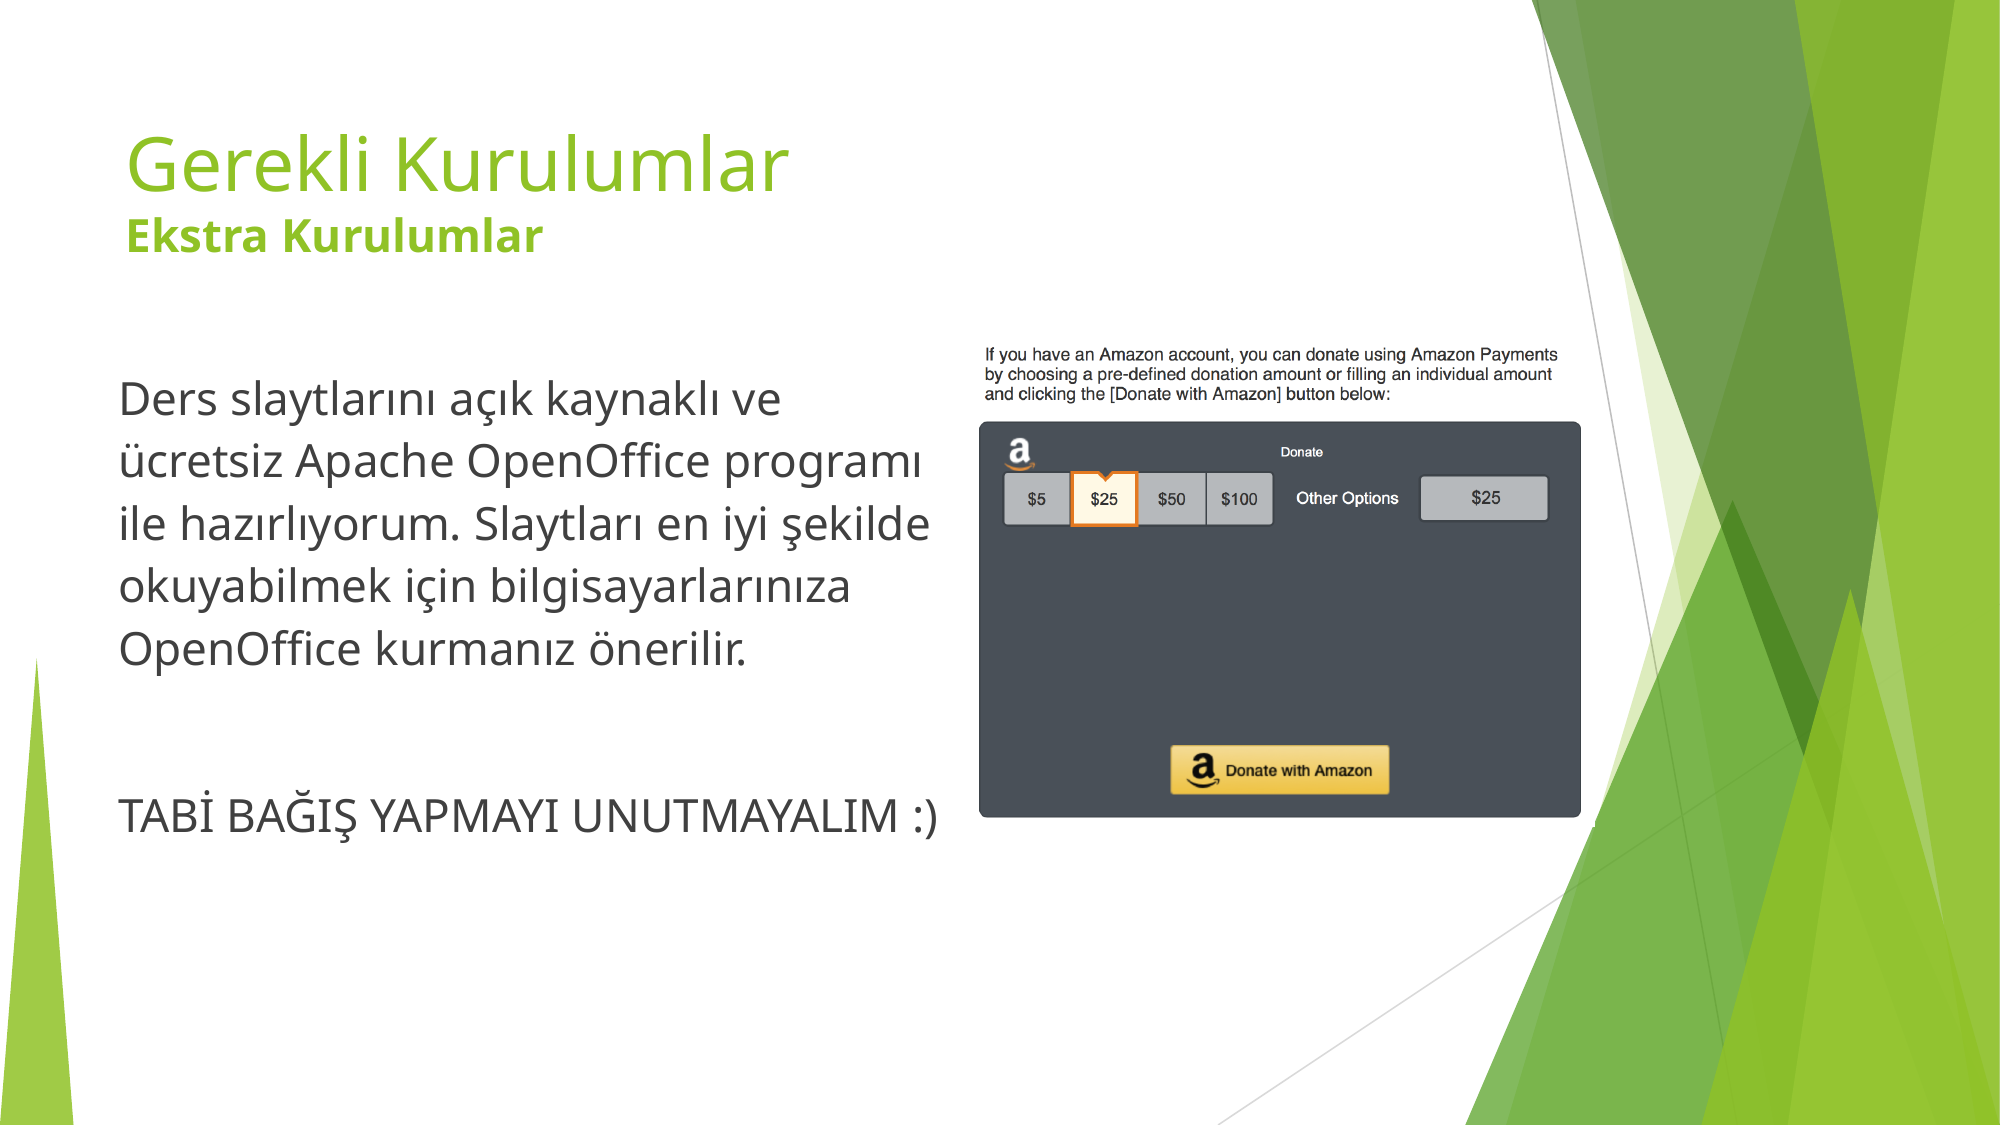

# Gerekli Kurulumlar Ekstra Kurulumlar
Ders slaytlarını açık kaynaklı ve ücretsiz Apache OpenOffice programı ile hazırlıyorum. Slaytları en iyi şekilde okuyabilmek için bilgisayarlarınıza OpenOffice kurmanız önerilir.
TABİ BAĞIŞ YAPMAYI UNUTMAYALIM :)